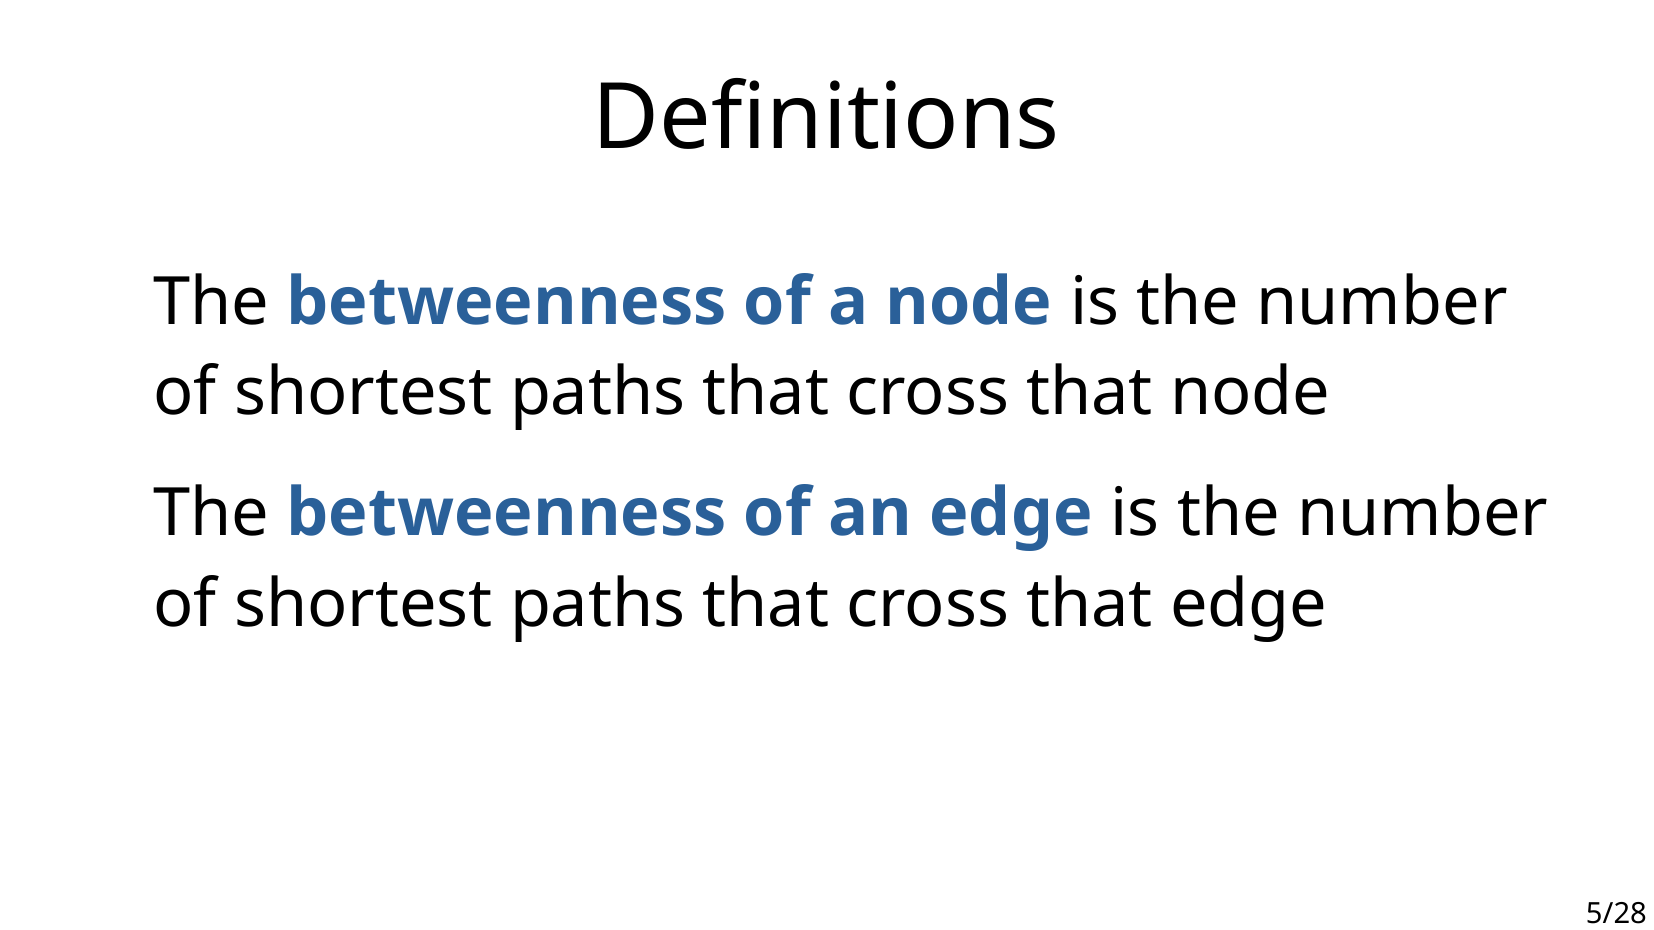

# Definitions
The betweenness of a node is the number of shortest paths that cross that node
The betweenness of an edge is the number of shortest paths that cross that edge
5